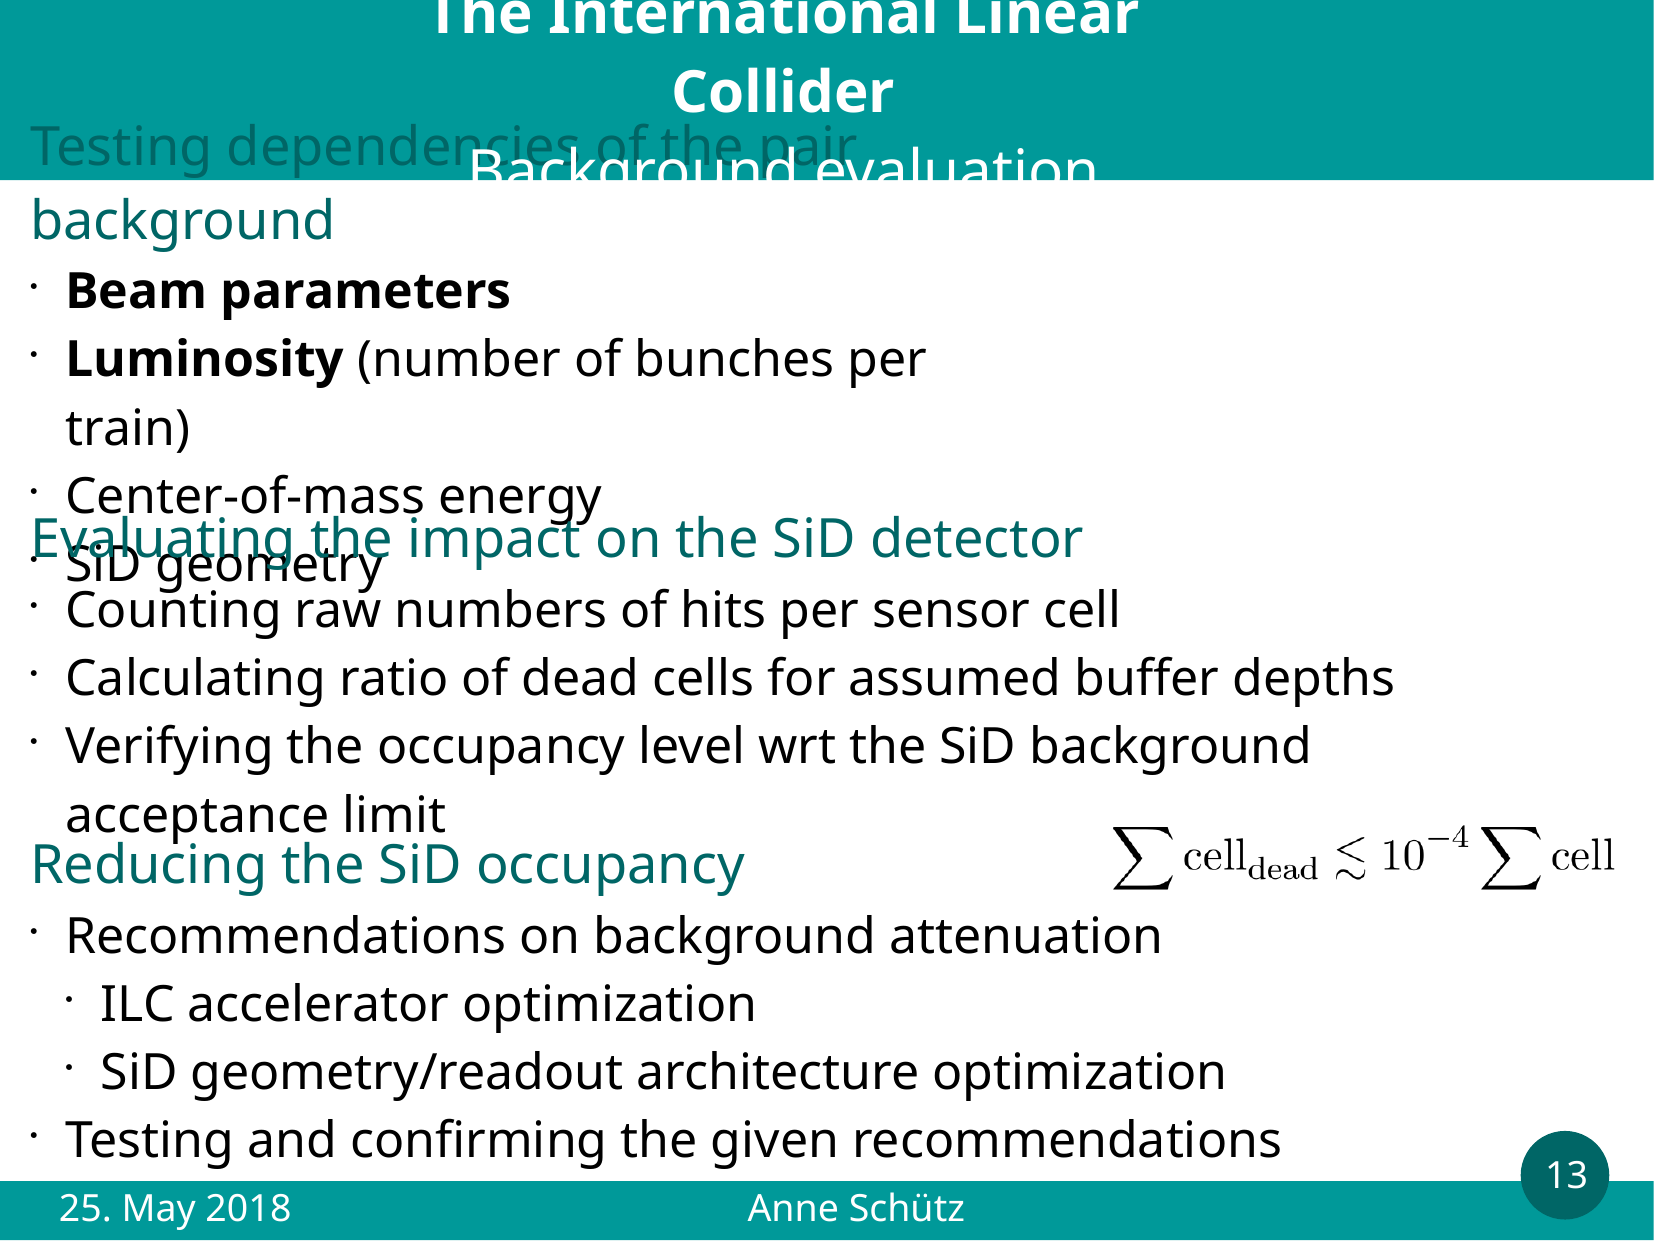

# The International Linear Collider Background evaluation
Testing dependencies of the pair background
Beam parameters
Luminosity (number of bunches per train)
Center-of-mass energy
SiD geometry
Evaluating the impact on the SiD detector
Counting raw numbers of hits per sensor cell
Calculating ratio of dead cells for assumed buffer depths
Verifying the occupancy level wrt the SiD background acceptance limit
Reducing the SiD occupancy
Recommendations on background attenuation
ILC accelerator optimization
SiD geometry/readout architecture optimization
Testing and confirming the given recommendations